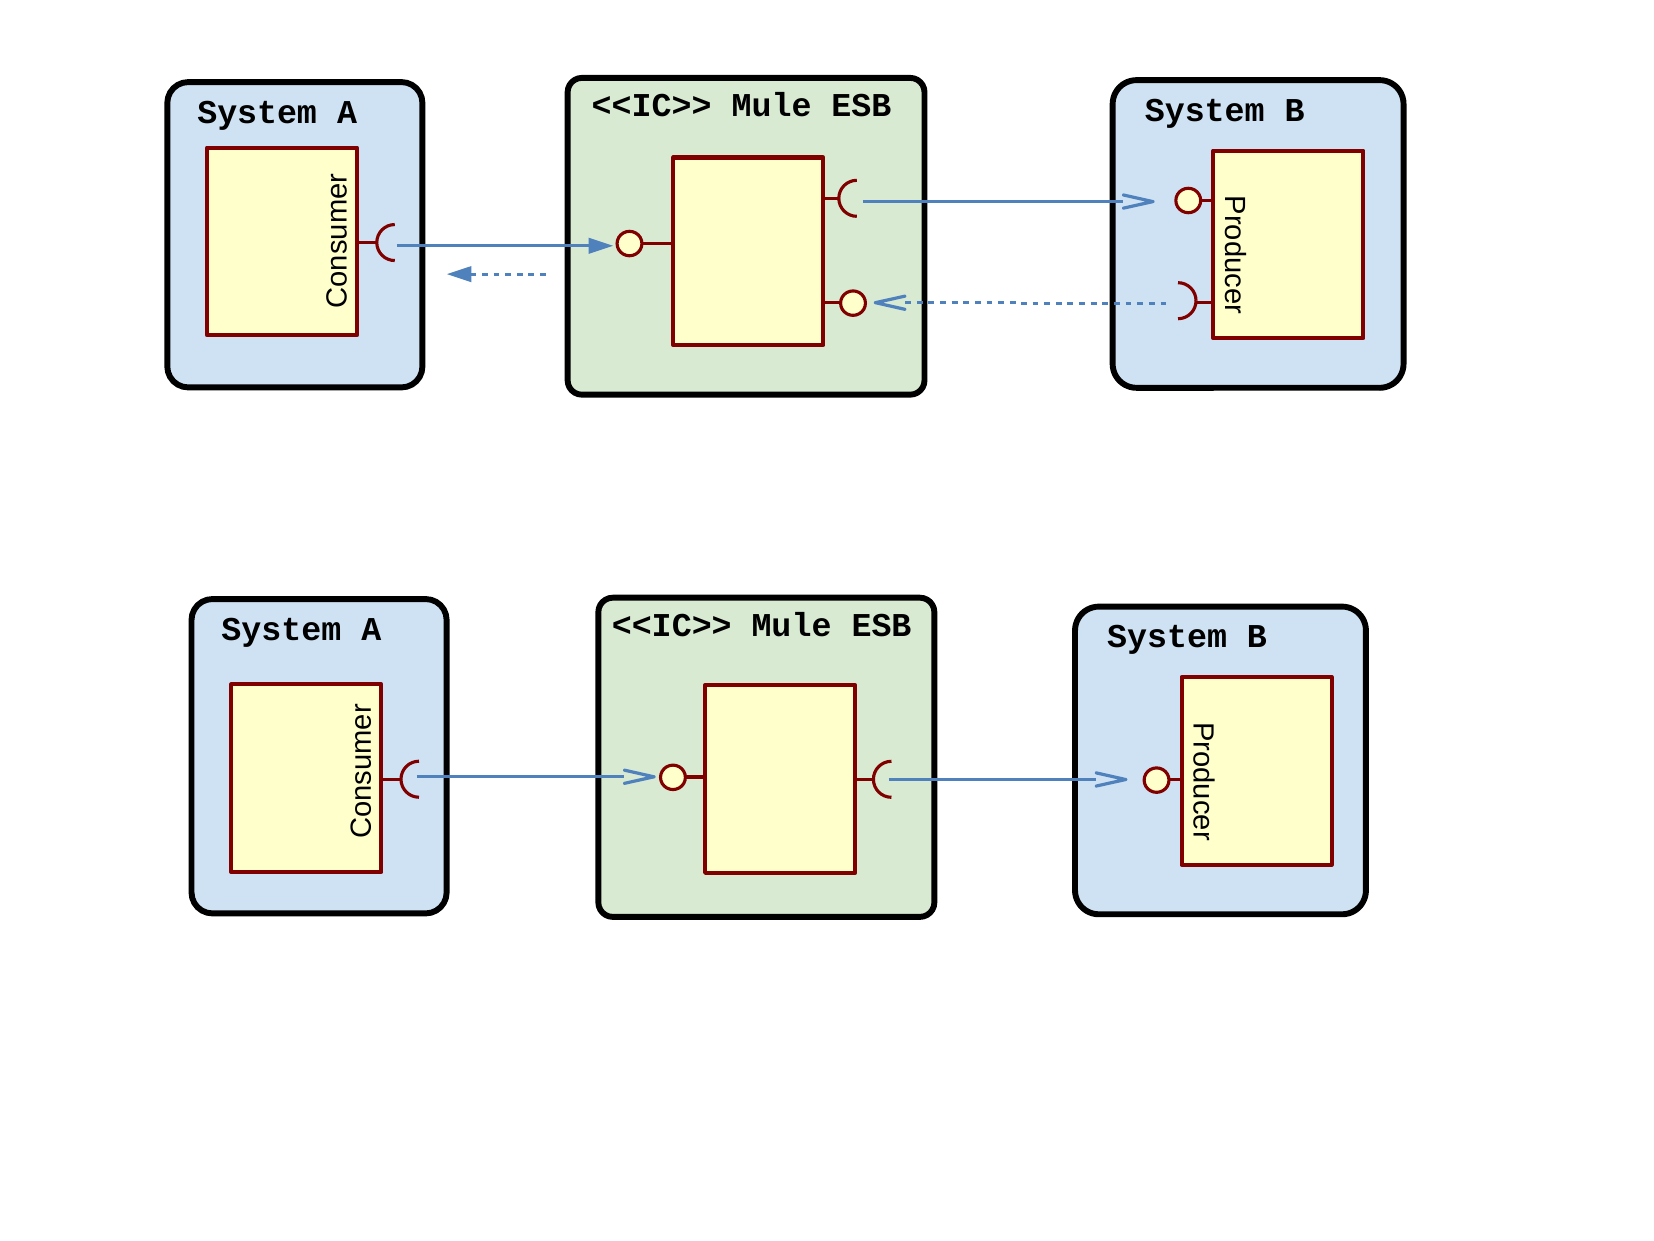

<<IC>> Mule ESB
System B
System A
Consumer
Producer
<<IC>> Mule ESB
System A
System B
Producer
Consumer